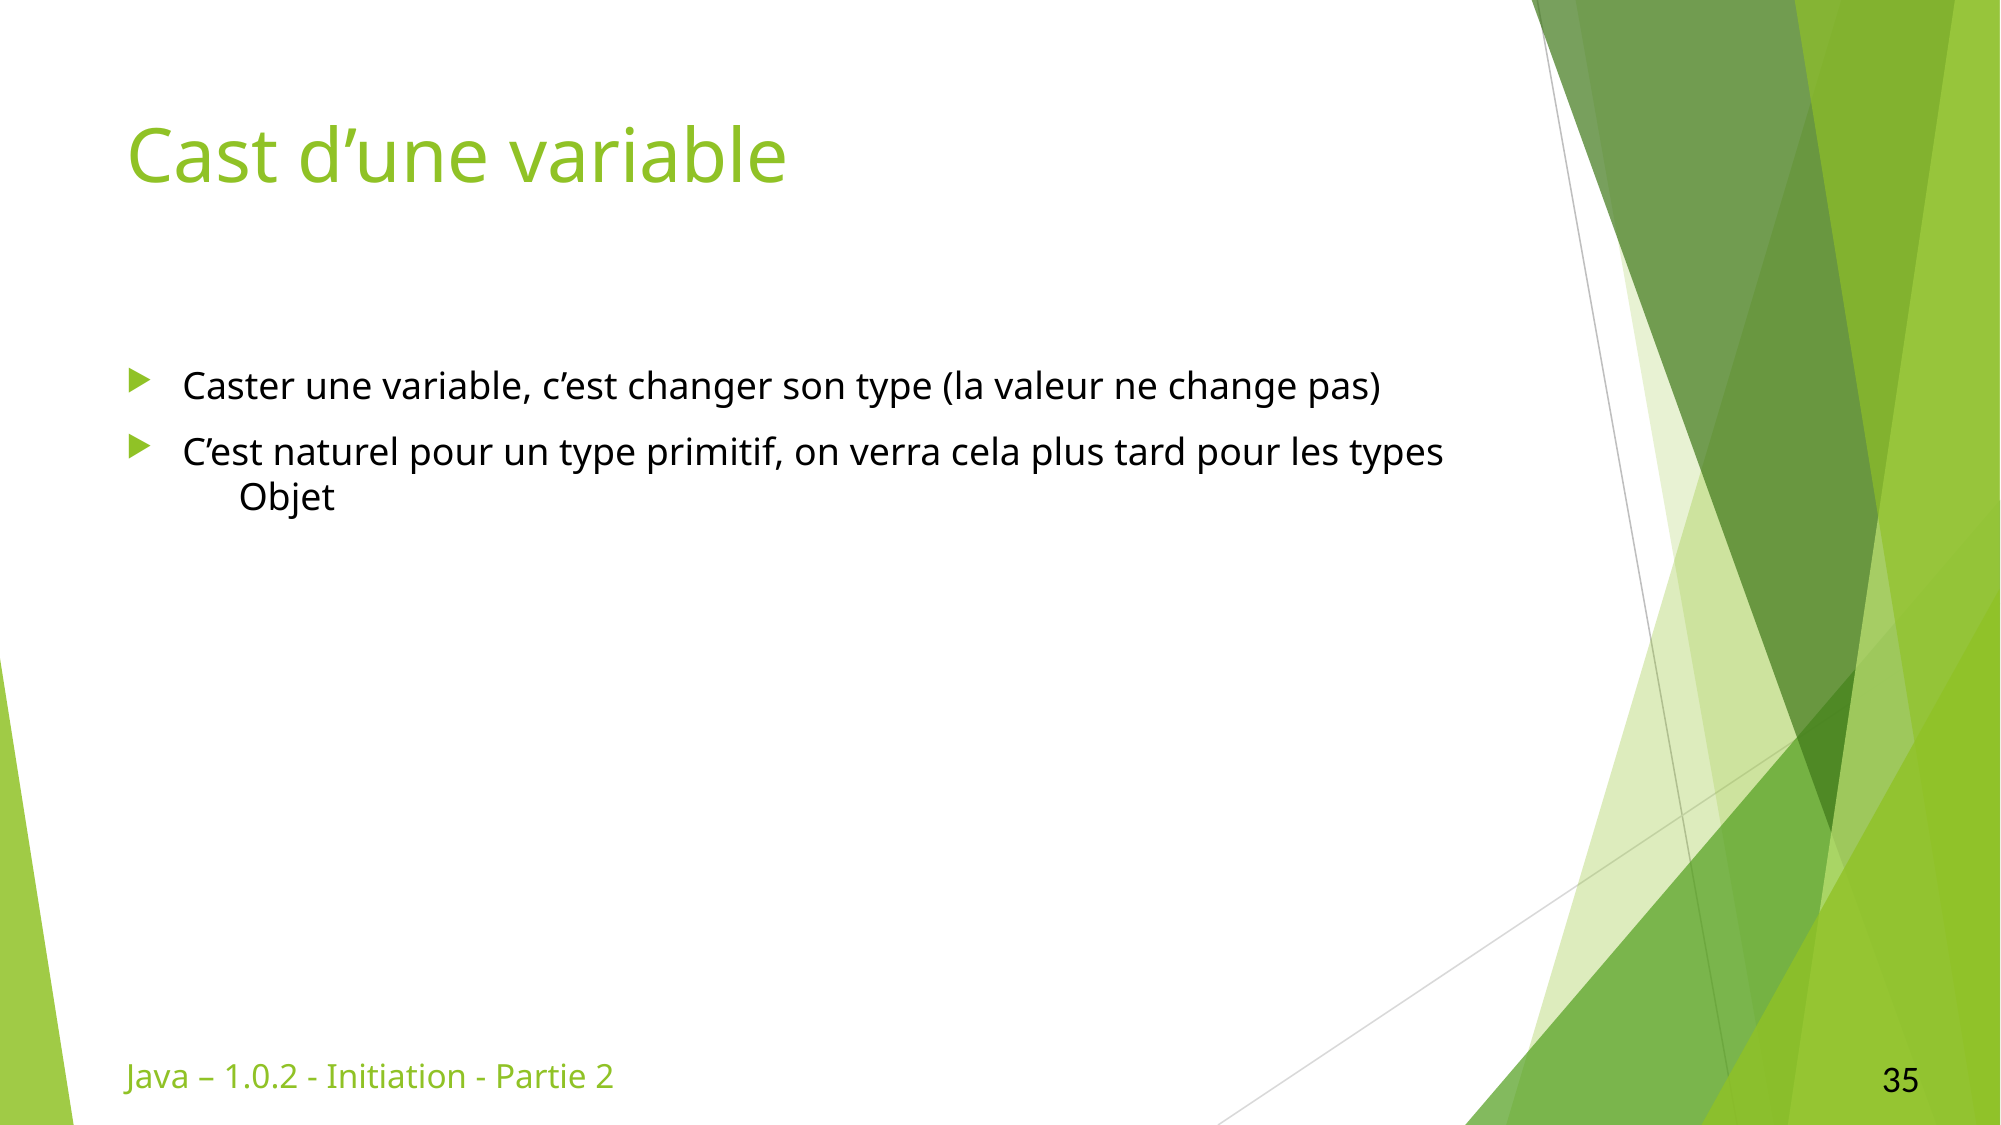

# Cast d’une variable
Caster une variable, c’est changer son type (la valeur ne change pas)
C’est naturel pour un type primitif, on verra cela plus tard pour les types Objet
Java – 1.0.2 - Initiation - Partie 2